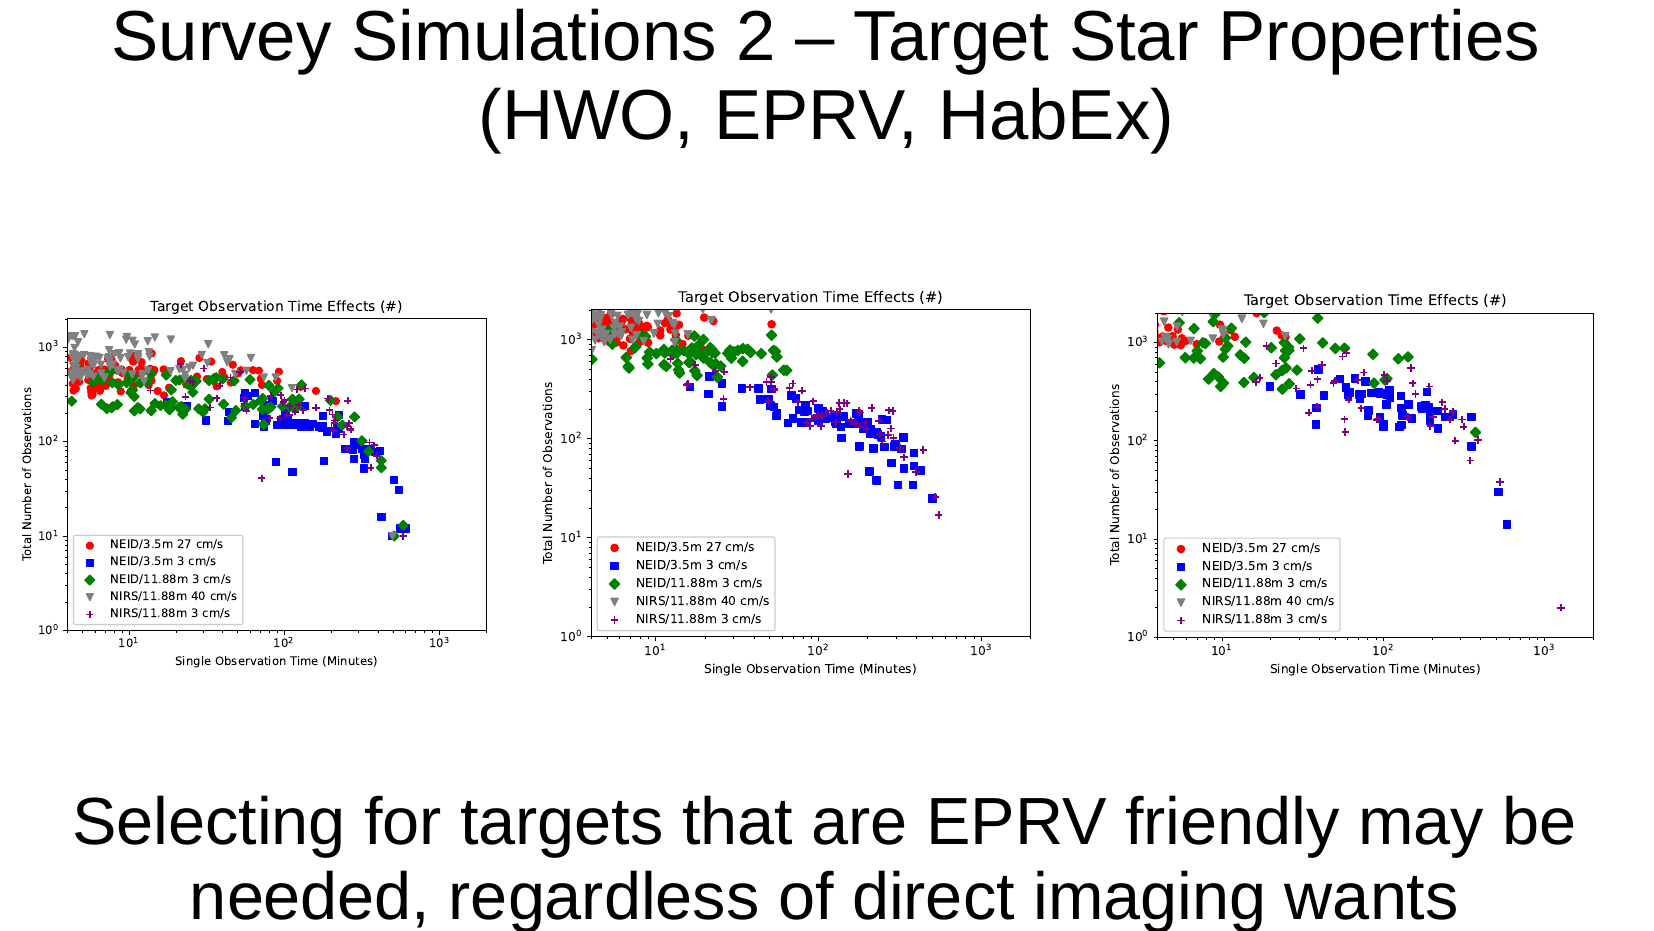

# Survey Simulations 2 – Target Star Properties (HWO, EPRV, HabEx)
Selecting for targets that are EPRV friendly may be needed, regardless of direct imaging wants